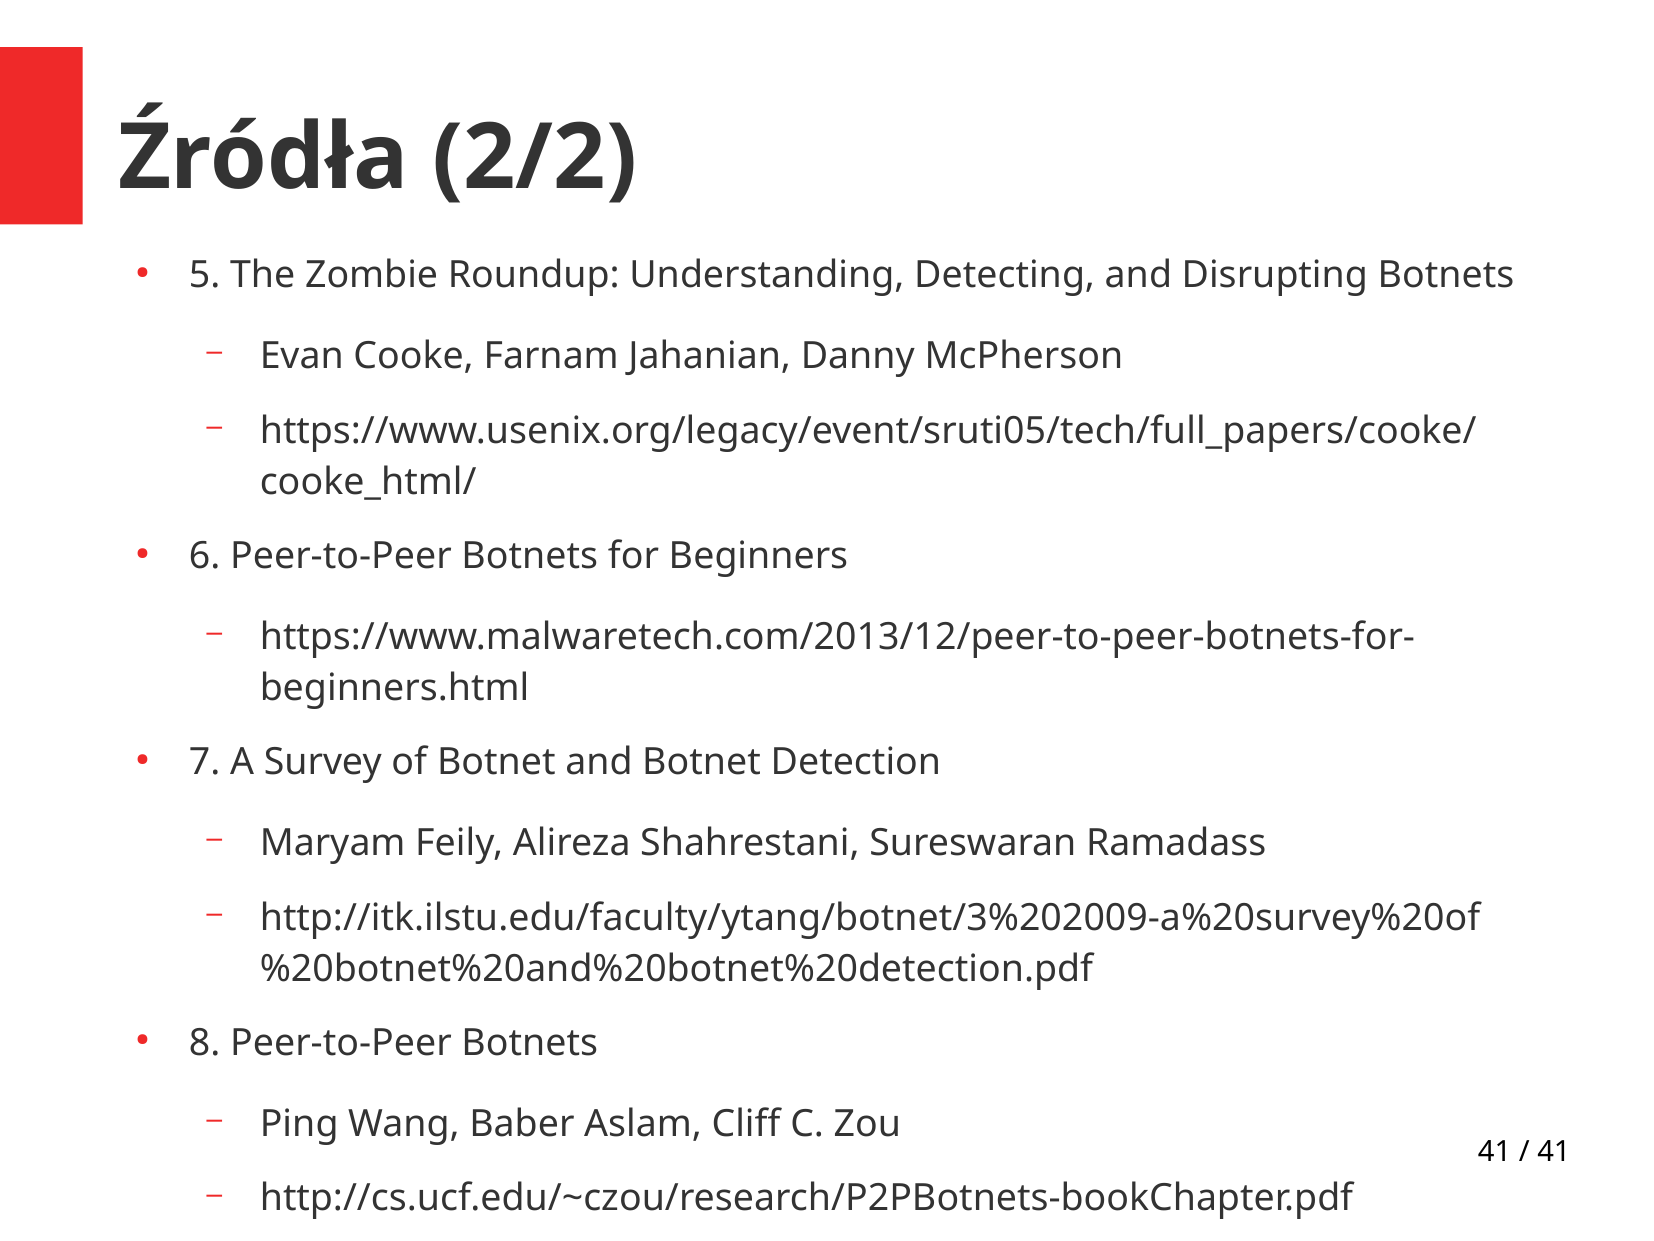

# Źródła (2/2)
5. The Zombie Roundup: Understanding, Detecting, and Disrupting Botnets
Evan Cooke, Farnam Jahanian, Danny McPherson
https://www.usenix.org/legacy/event/sruti05/tech/full_papers/cooke/cooke_html/
6. Peer-to-Peer Botnets for Beginners
https://www.malwaretech.com/2013/12/peer-to-peer-botnets-for-beginners.html
7. A Survey of Botnet and Botnet Detection
Maryam Feily, Alireza Shahrestani, Sureswaran Ramadass
http://itk.ilstu.edu/faculty/ytang/botnet/3%202009-a%20survey%20of%20botnet%20and%20botnet%20detection.pdf
8. Peer-to-Peer Botnets
Ping Wang, Baber Aslam, Cliff C. Zou
http://cs.ucf.edu/~czou/research/P2PBotnets-bookChapter.pdf
41